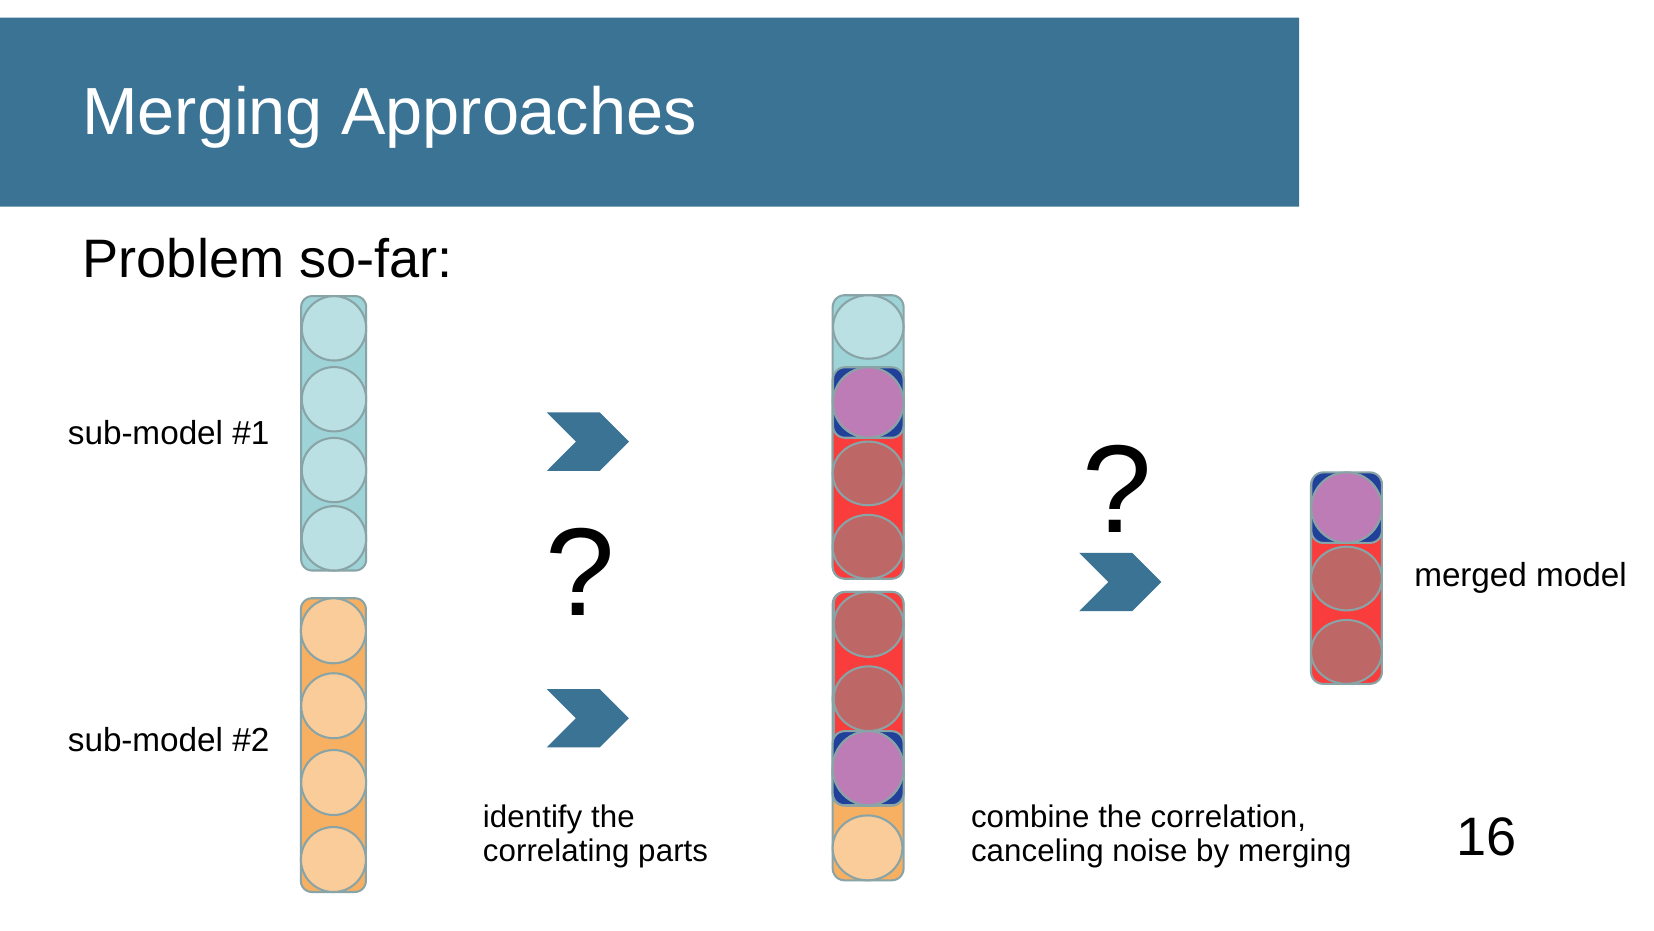

# Merging Approaches
Problem so-far:
sub-model #1
?
?
merged model
sub-model #2
identify the
correlating parts
combine the correlation,
canceling noise by merging